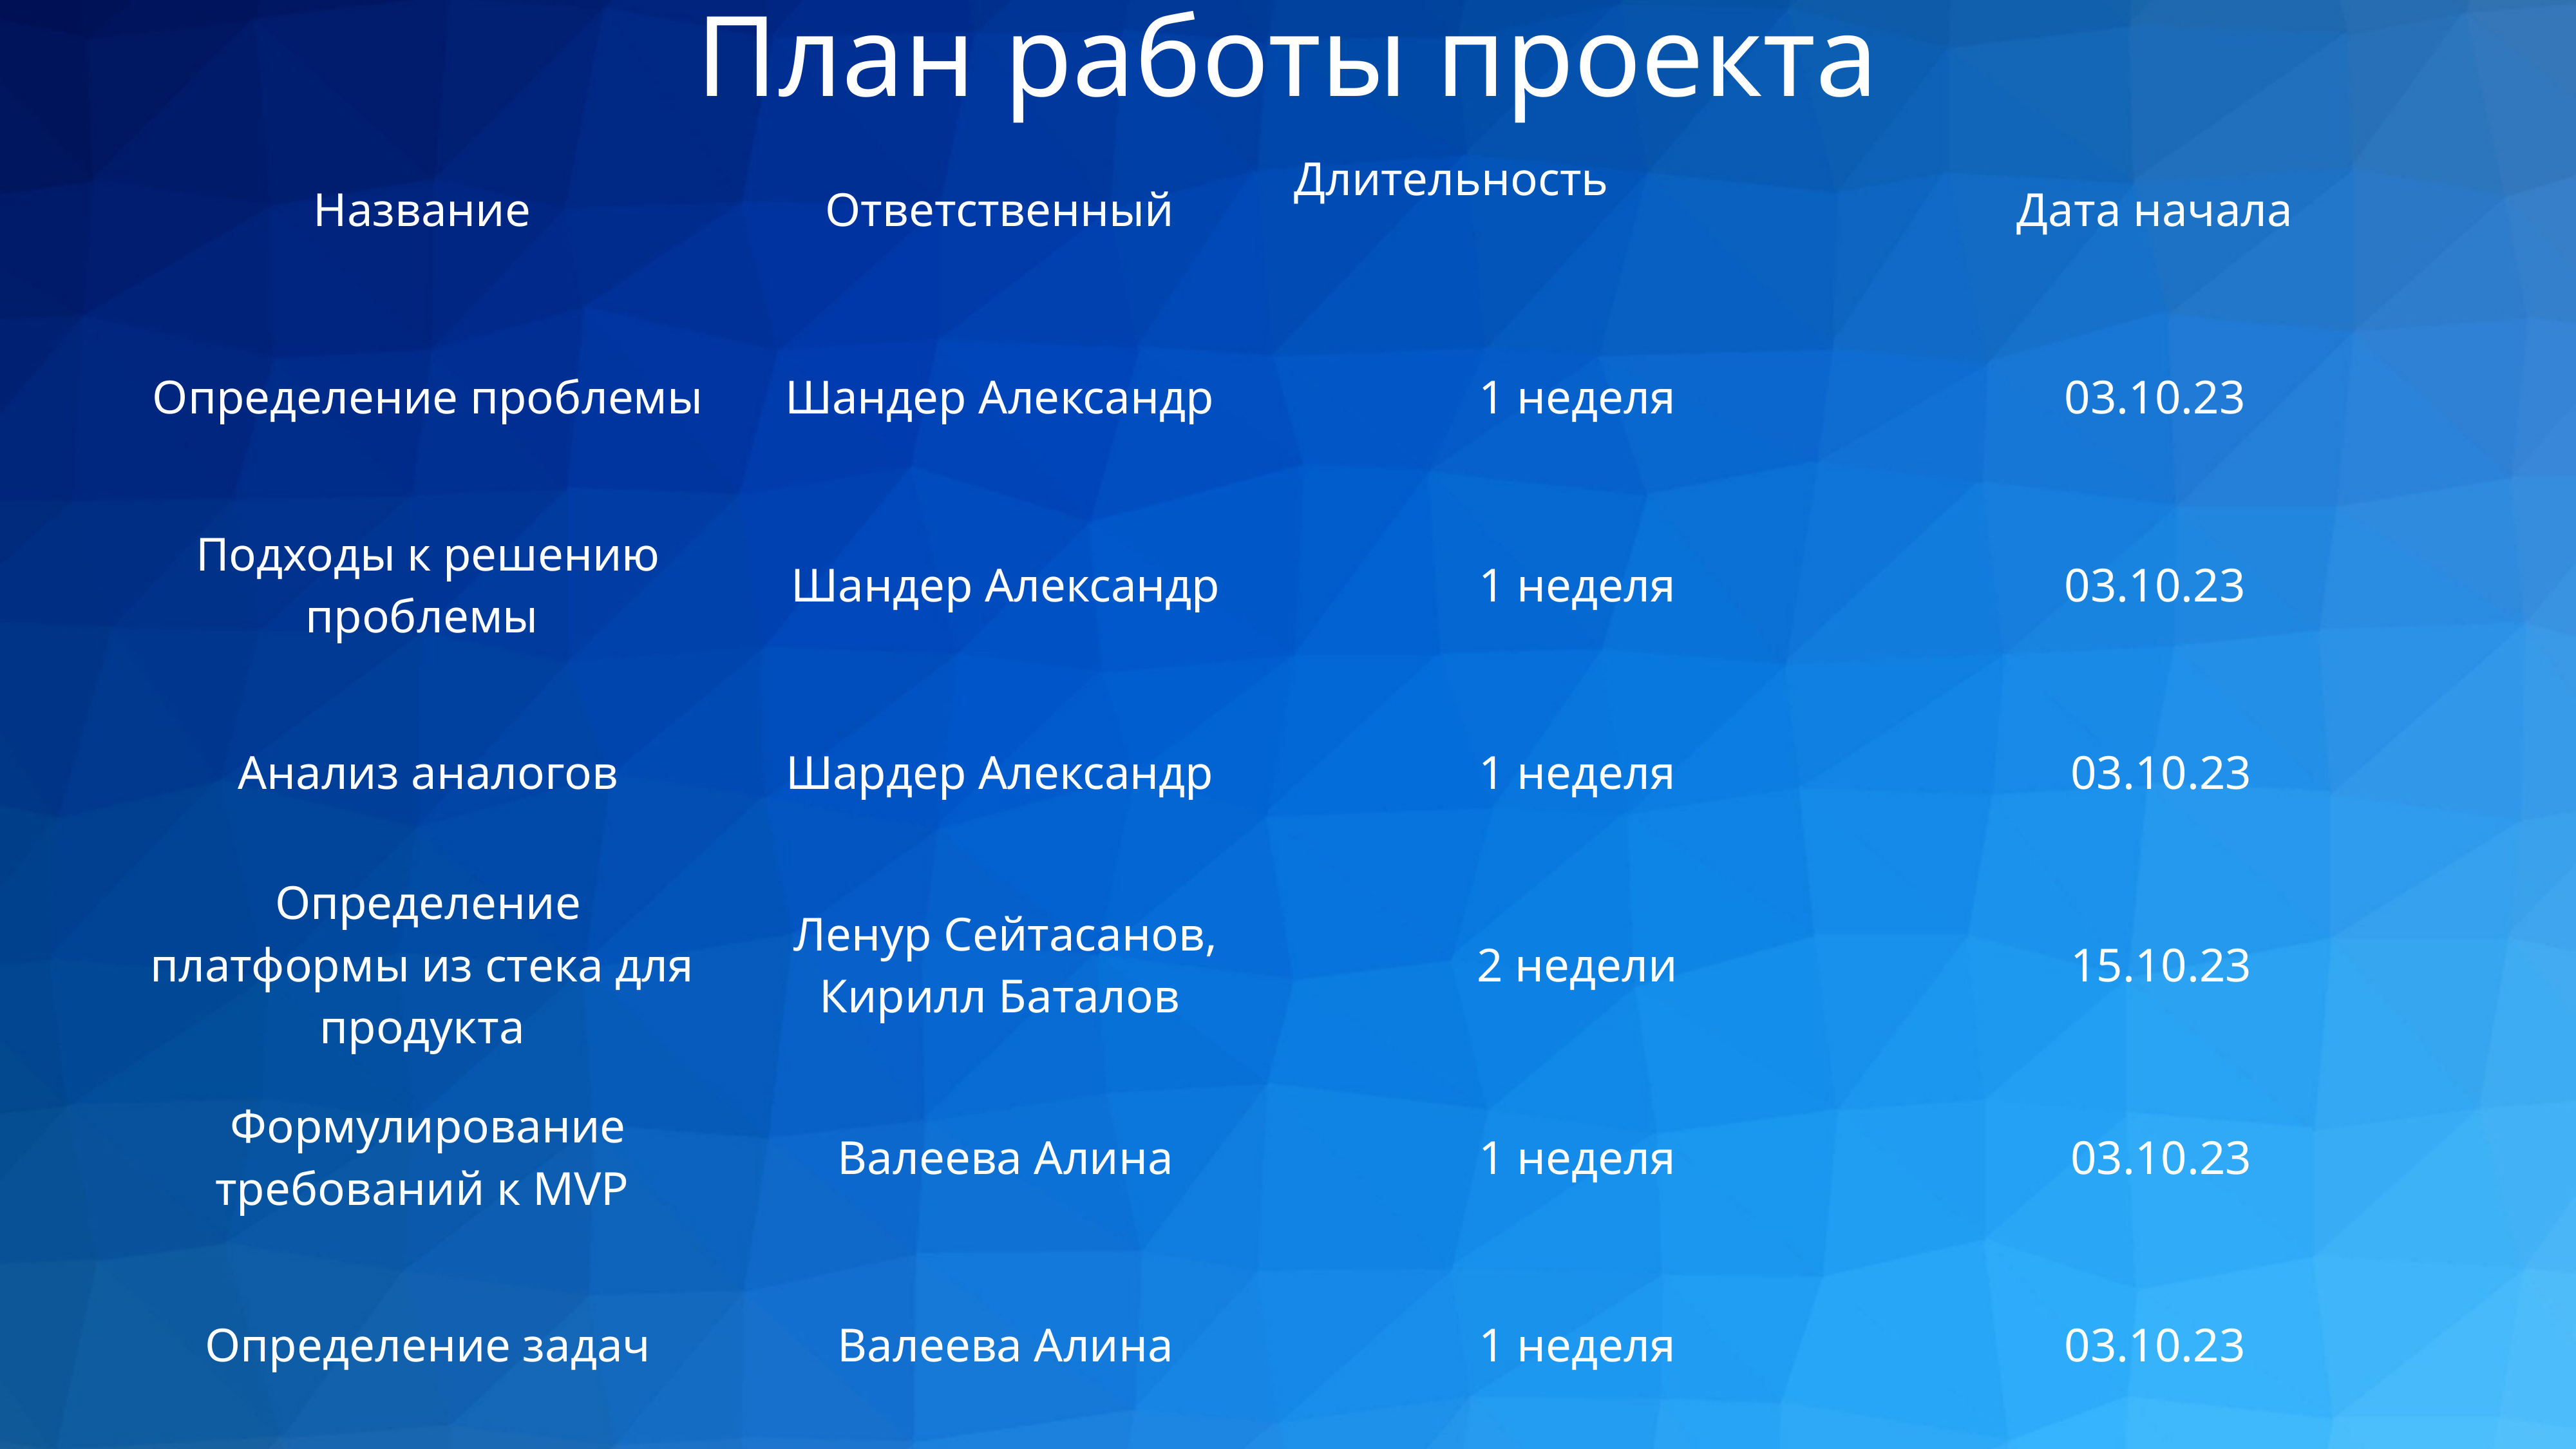

# План работы проекта
| Название | Ответственный | Длительность | Дата начала |
| --- | --- | --- | --- |
| Определение проблемы | Шандер Александр | 1 неделя | 03.10.23 |
| Подходы к решению проблемы | Шандер Александр | 1 неделя | 03.10.23 |
| Анализ аналогов | Шардер Александр | 1 неделя | 03.10.23 |
| Определение платформы из стека для продукта | Ленур Сейтасанов, Кирилл Баталов | 2 недели | 15.10.23 |
| Формулирование требований к MVP | Валеева Алина | 1 неделя | 03.10.23 |
| Определение задач | Валеева Алина | 1 неделя | 03.10.23 |